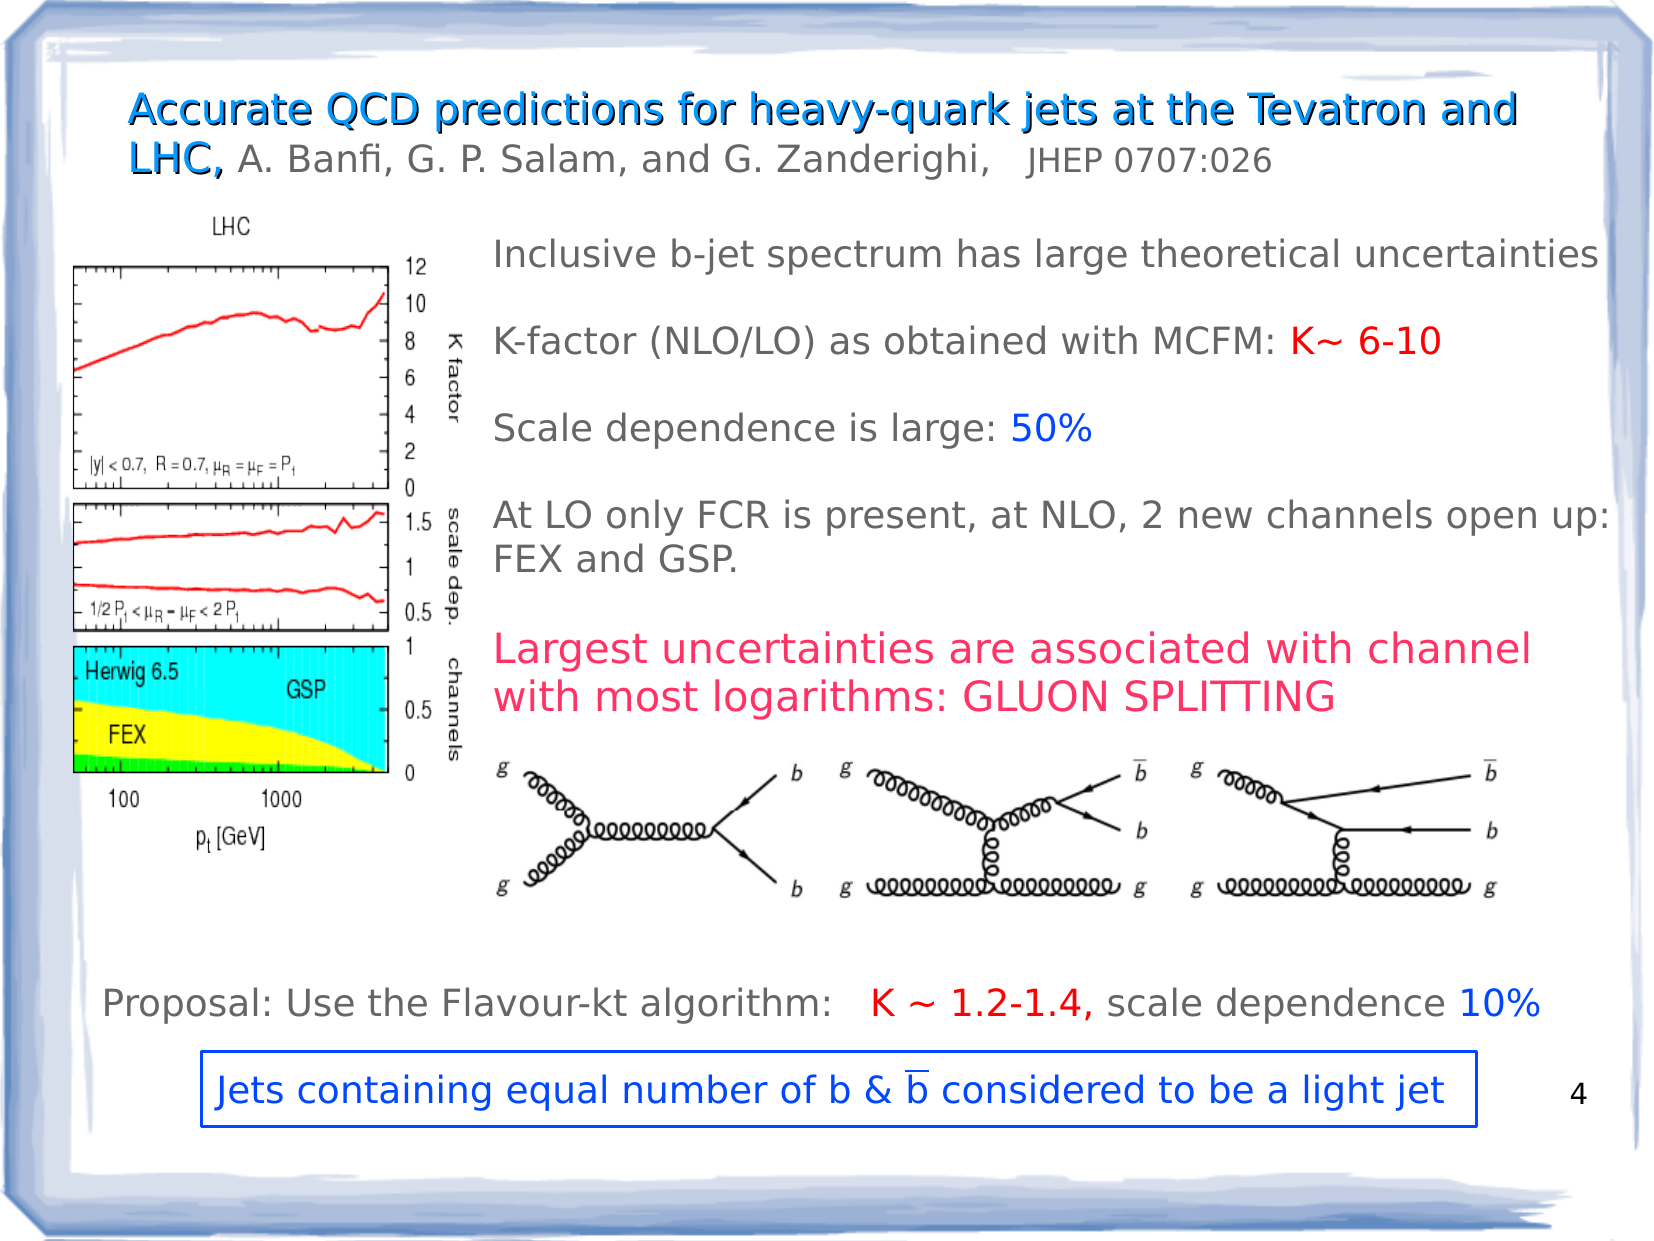

Accurate QCD predictions for heavy-quark jets at the Tevatron and LHC, A. Banfi, G. P. Salam, and G. Zanderighi,
JHEP 0707:026
Inclusive b-jet spectrum has large theoretical uncertainties
K-factor (NLO/LO) as obtained with MCFM: K~ 6-10
Scale dependence is large: 50%
At LO only FCR is present, at NLO, 2 new channels open up: FEX and GSP.
Largest uncertainties are associated with channel with most logarithms: GLUON SPLITTING
Proposal: Use the Flavour-kt algorithm: K ~ 1.2-1.4, scale dependence 10%
Jets containing equal number of b & b considered to be a light jet
4